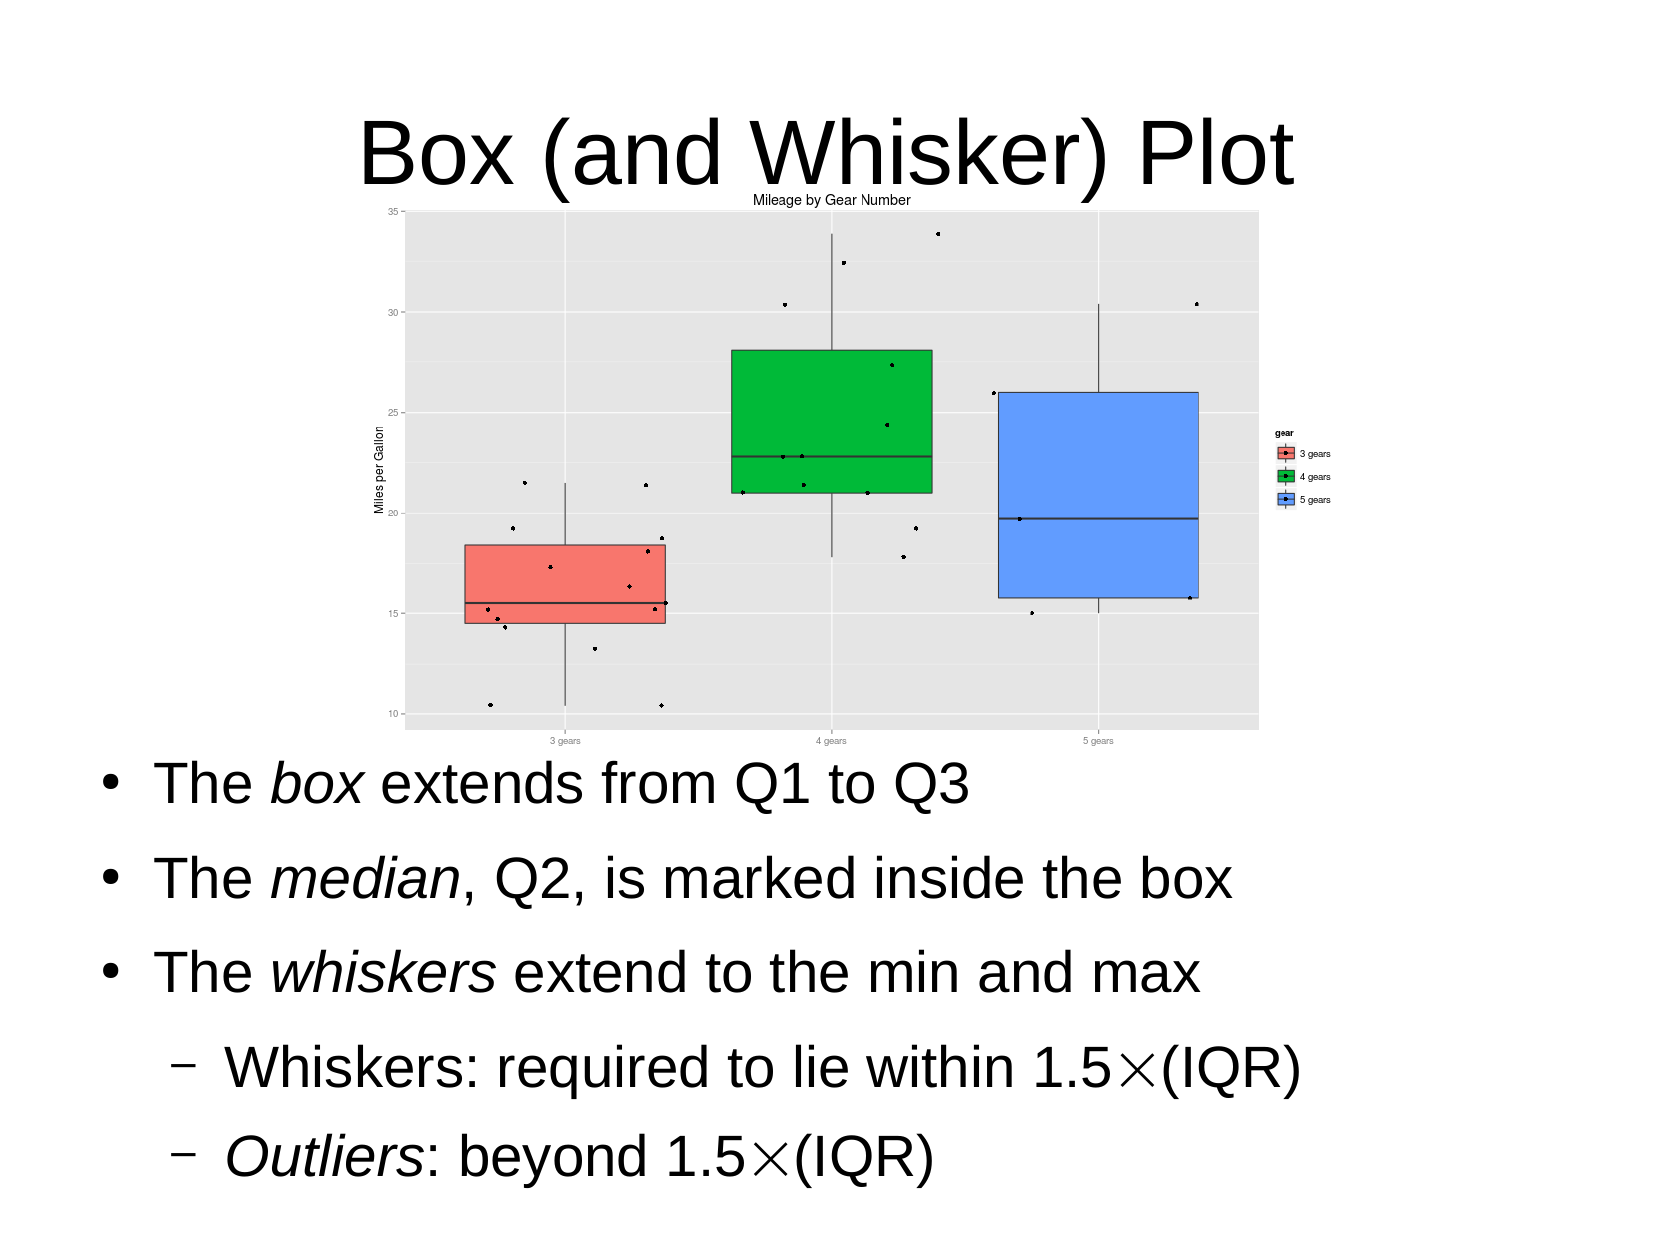

# Box (and Whisker) Plot
The box extends from Q1 to Q3
The median, Q2, is marked inside the box
The whiskers extend to the min and max
Whiskers: required to lie within 1.5´(IQR)
Outliers: beyond 1.5´(IQR)